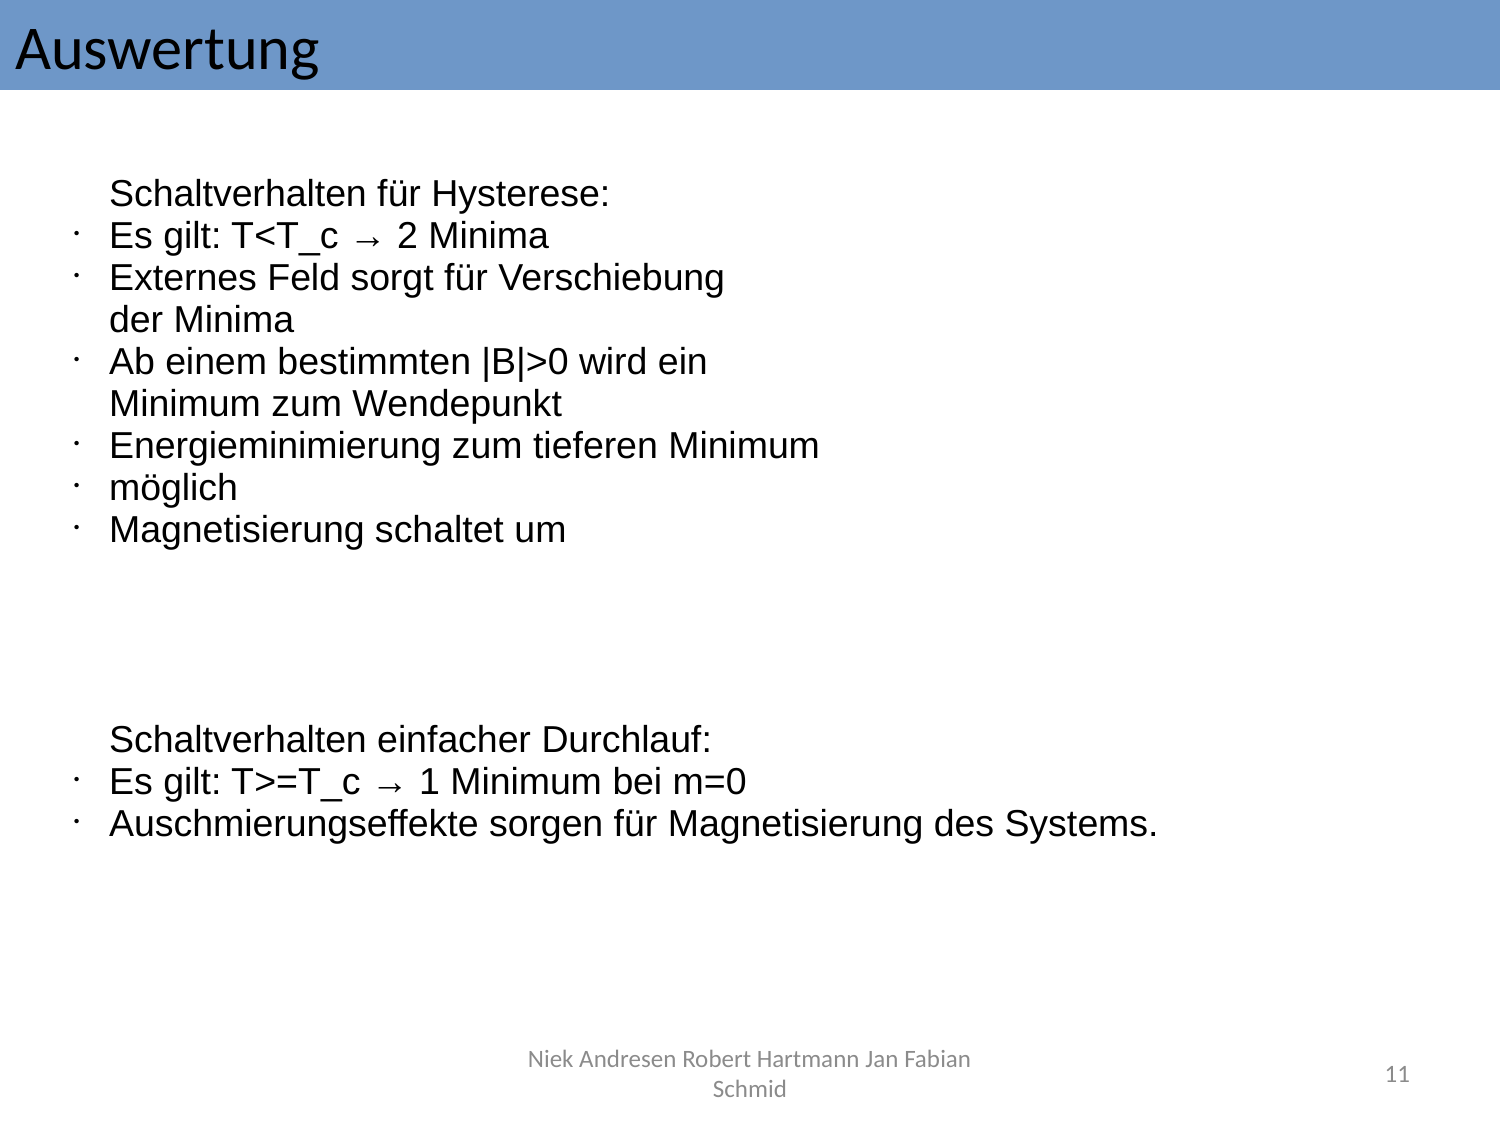

Auswertung
Schaltverhalten für Hysterese:
Es gilt: T<T_c → 2 Minima
Externes Feld sorgt für Verschiebung
der Minima
Ab einem bestimmten |B|>0 wird ein
Minimum zum Wendepunkt
Energieminimierung zum tieferen Minimum
möglich
Magnetisierung schaltet um
Schaltverhalten einfacher Durchlauf:
Es gilt: T>=T_c → 1 Minimum bei m=0
Auschmierungseffekte sorgen für Magnetisierung des Systems.
Niek Andresen Robert Hartmann Jan Fabian Schmid